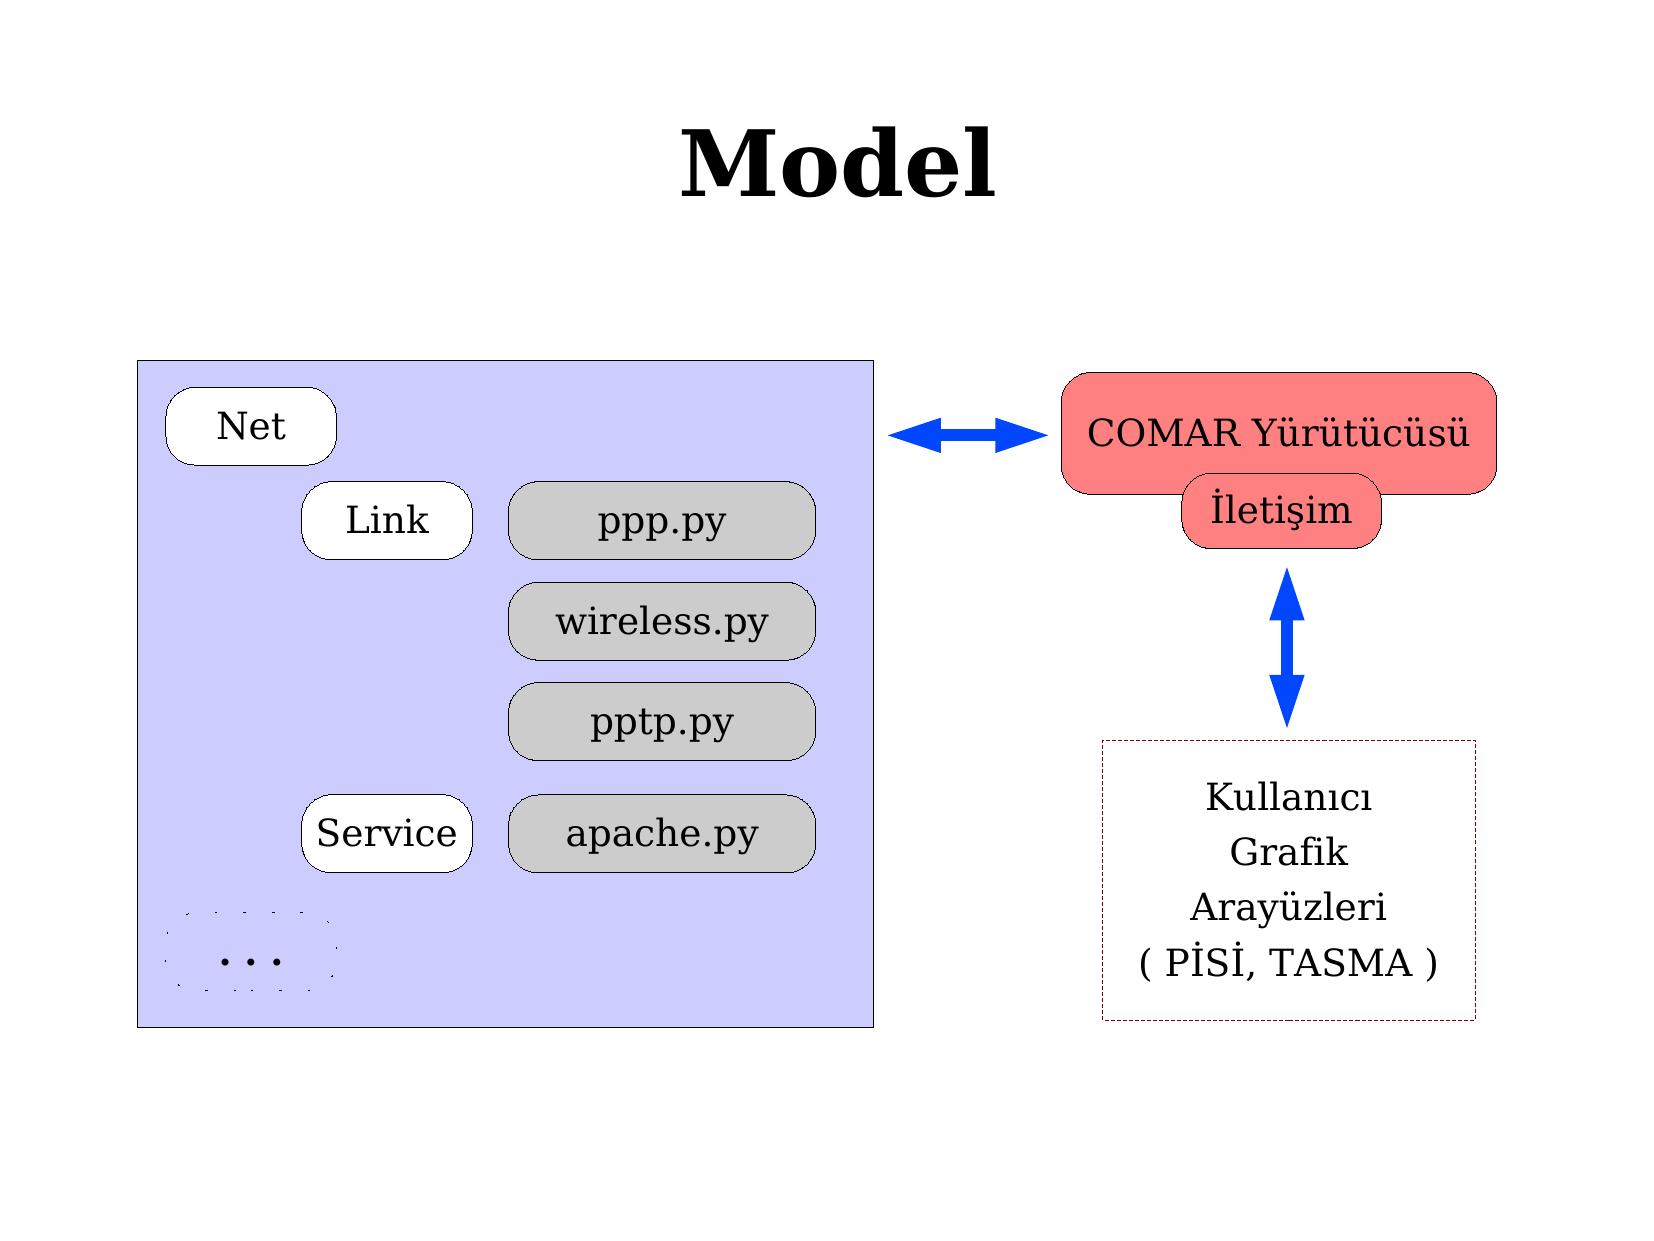

Model
COMAR Yürütücüsü
Net
İletişim
Link
ppp.py
wireless.py
pptp.py
Kullanıcı
Grafik
Arayüzleri
( PİSİ, TASMA )
Service
apache.py
. . .